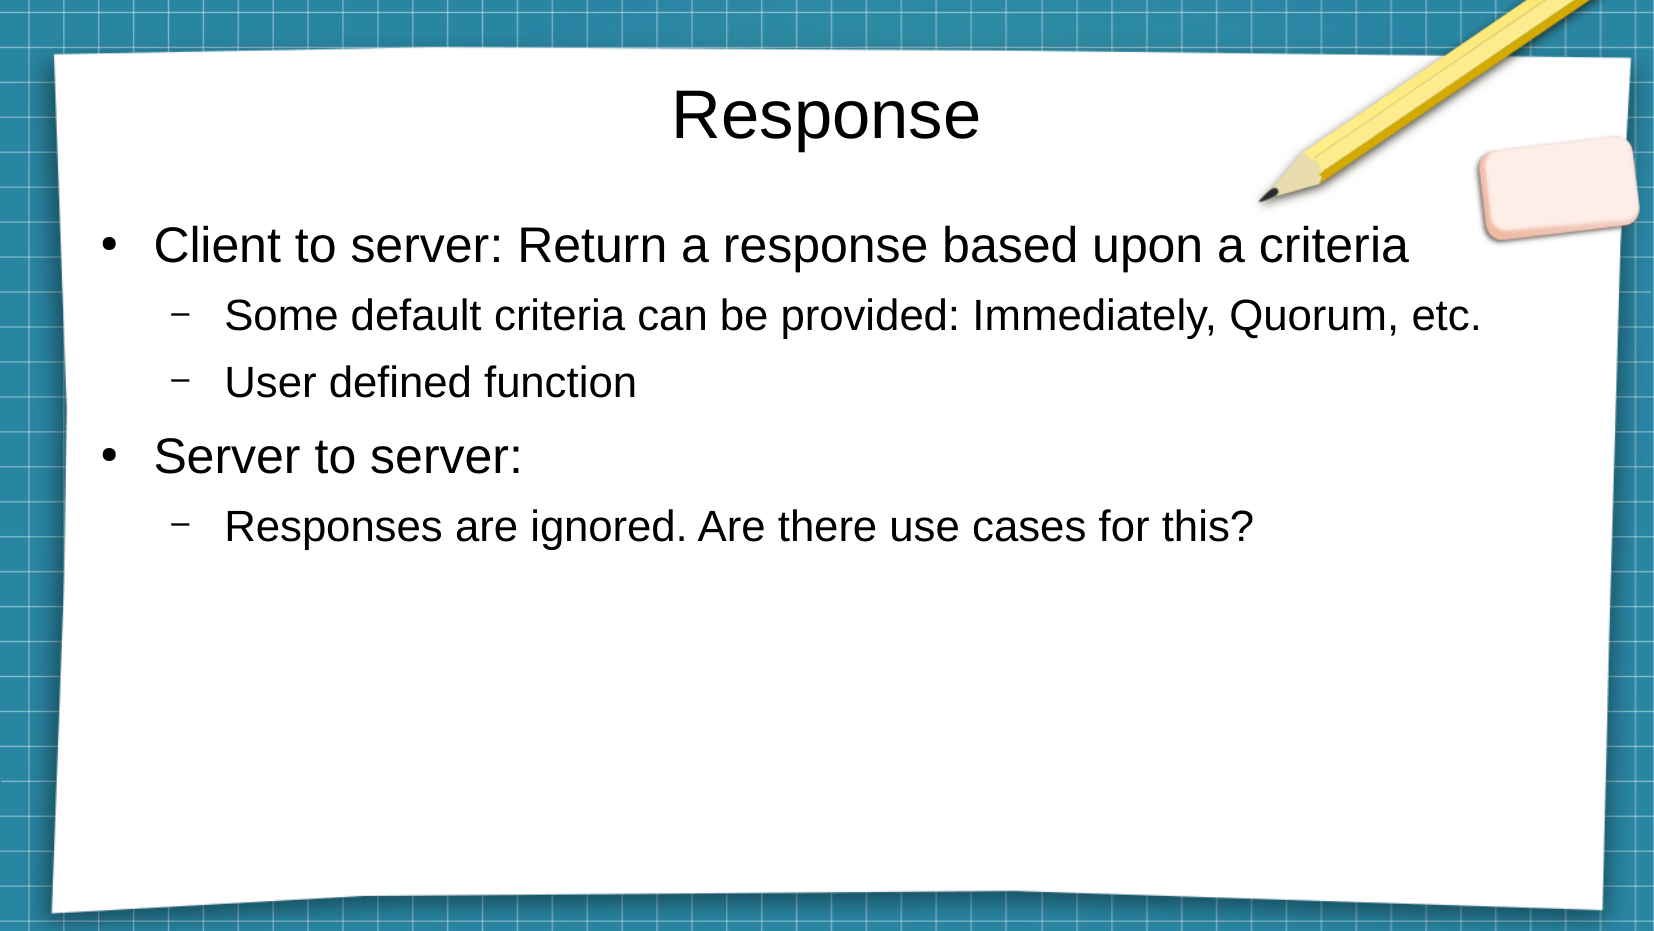

# Response
Client to server: Return a response based upon a criteria
Some default criteria can be provided: Immediately, Quorum, etc.
User defined function
Server to server:
Responses are ignored. Are there use cases for this?